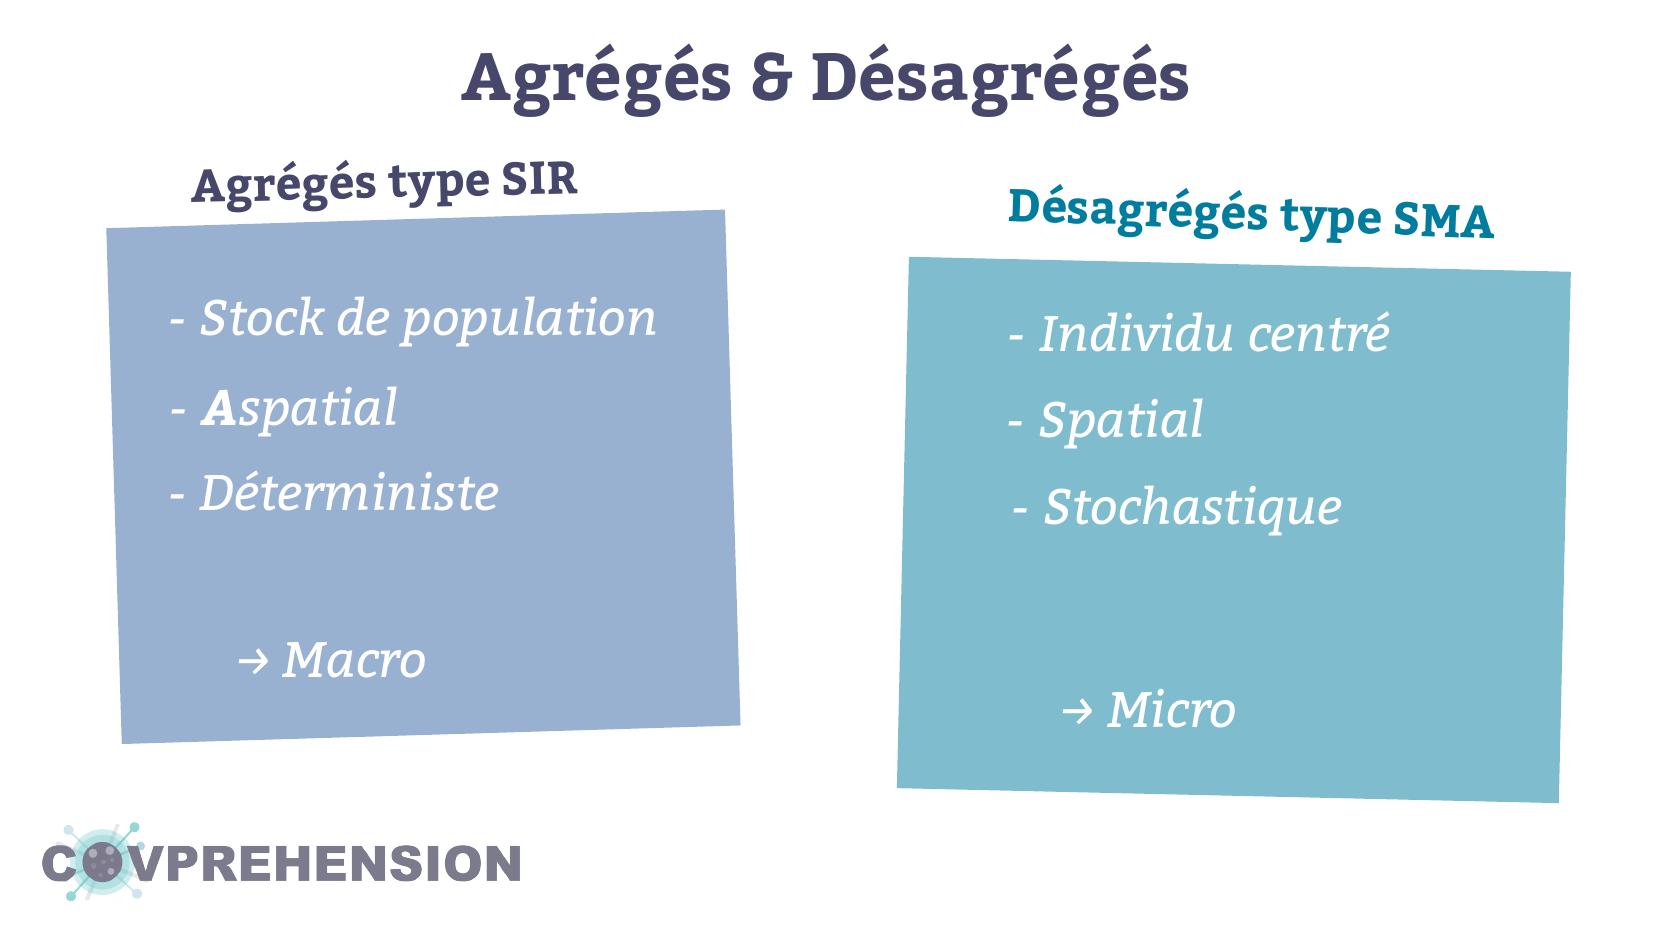

# Agrégés & Désagrégés
Agrégés type SIR
Désagrégés type SMA
- Stock de population
- Individu centré
- Aspatial
- Spatial
- Déterministe
- Stochastique
→ Macro
→ Micro